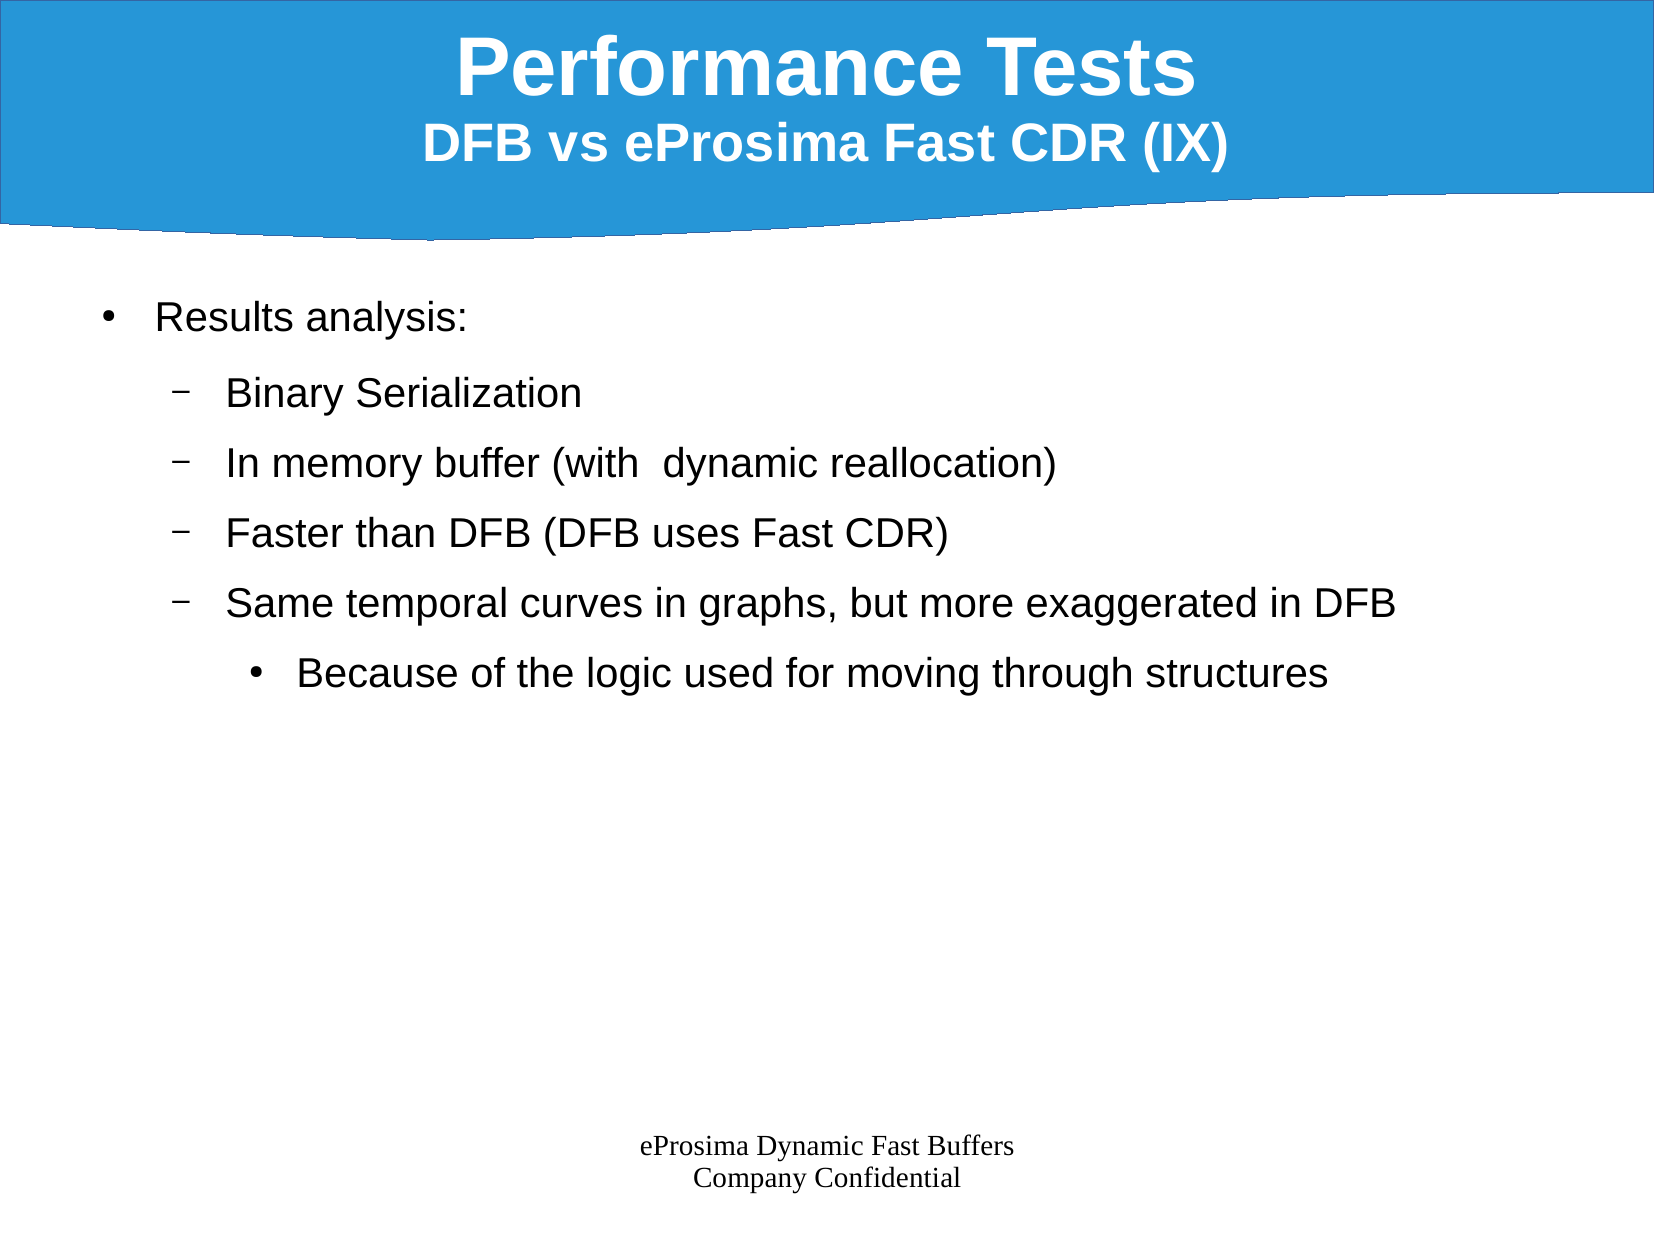

Performance Tests
DFB vs eProsima Fast CDR (IX)
# Results analysis:
Binary Serialization
In memory buffer (with dynamic reallocation)
Faster than DFB (DFB uses Fast CDR)
Same temporal curves in graphs, but more exaggerated in DFB
Because of the logic used for moving through structures
eProsima Dynamic Fast Buffers